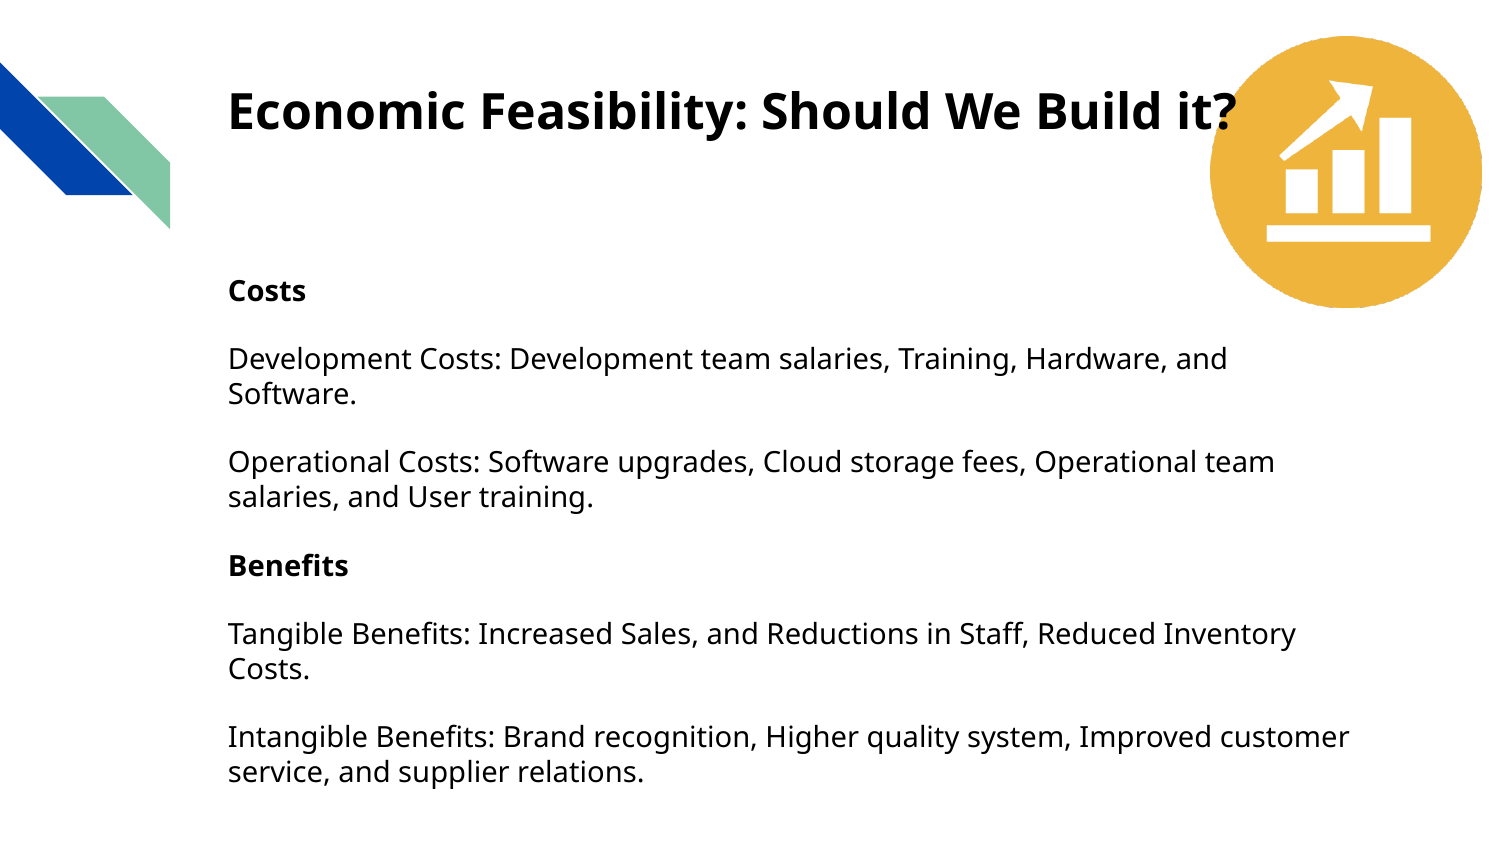

# Economic Feasibility: Should We Build it?
Costs
Development Costs: Development team salaries, Training, Hardware, and Software.
Operational Costs: Software upgrades, Cloud storage fees, Operational team salaries, and User training.
Benefits
Tangible Benefits: Increased Sales, and Reductions in Staff, Reduced Inventory Costs.
Intangible Benefits: Brand recognition, Higher quality system, Improved customer service, and supplier relations.